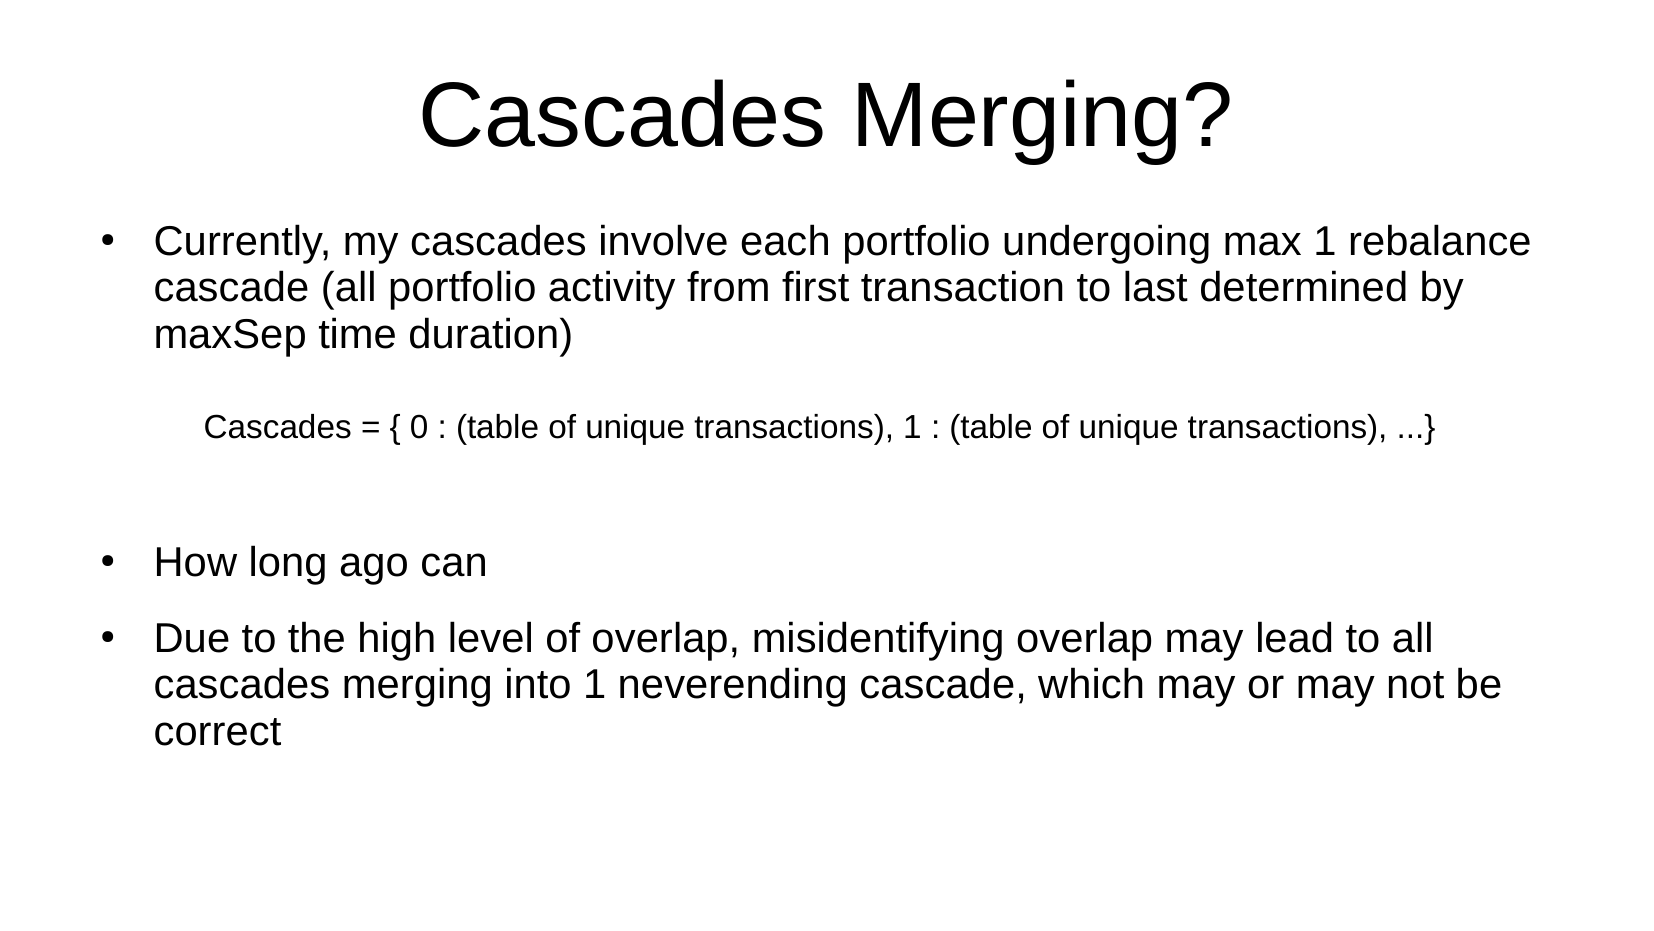

# Cascades Merging?
Currently, my cascades involve each portfolio undergoing max 1 rebalance cascade (all portfolio activity from first transaction to last determined by maxSep time duration)
How long ago can
Due to the high level of overlap, misidentifying overlap may lead to all cascades merging into 1 neverending cascade, which may or may not be correct
Cascades = { 0 : (table of unique transactions), 1 : (table of unique transactions), ...}